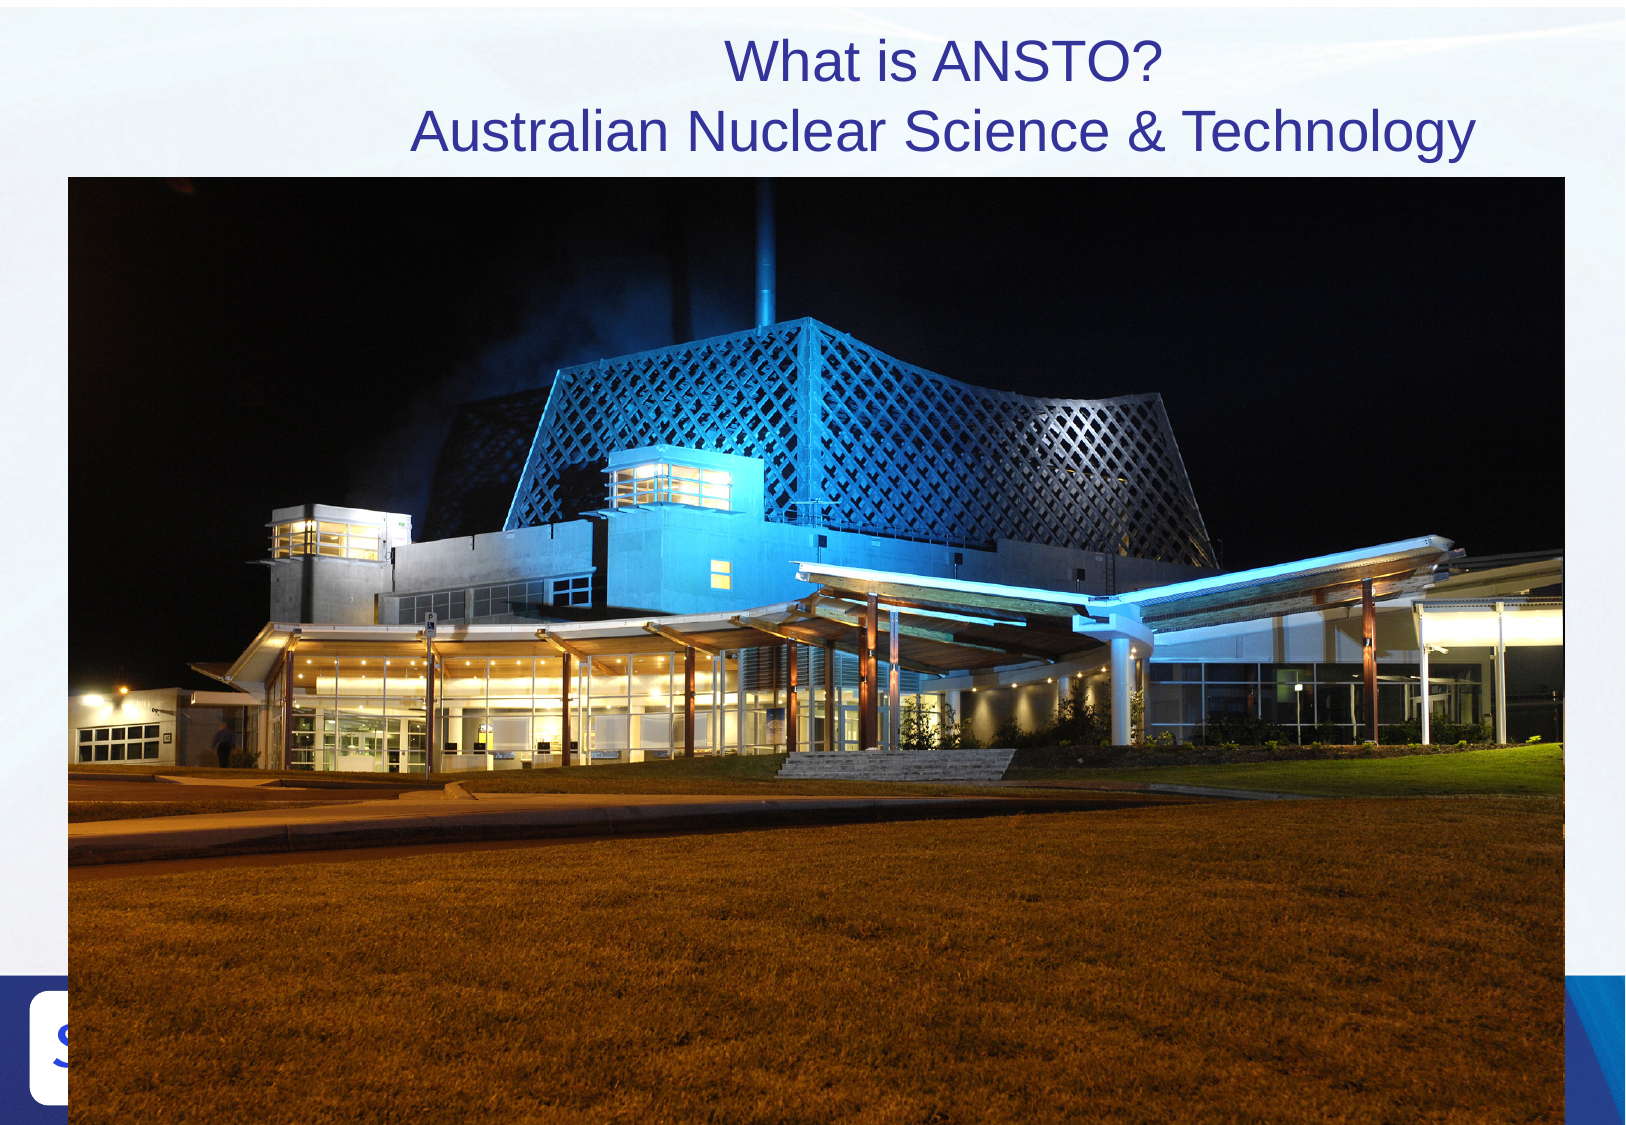

# What is ANSTO? Australian Nuclear Science & Technology